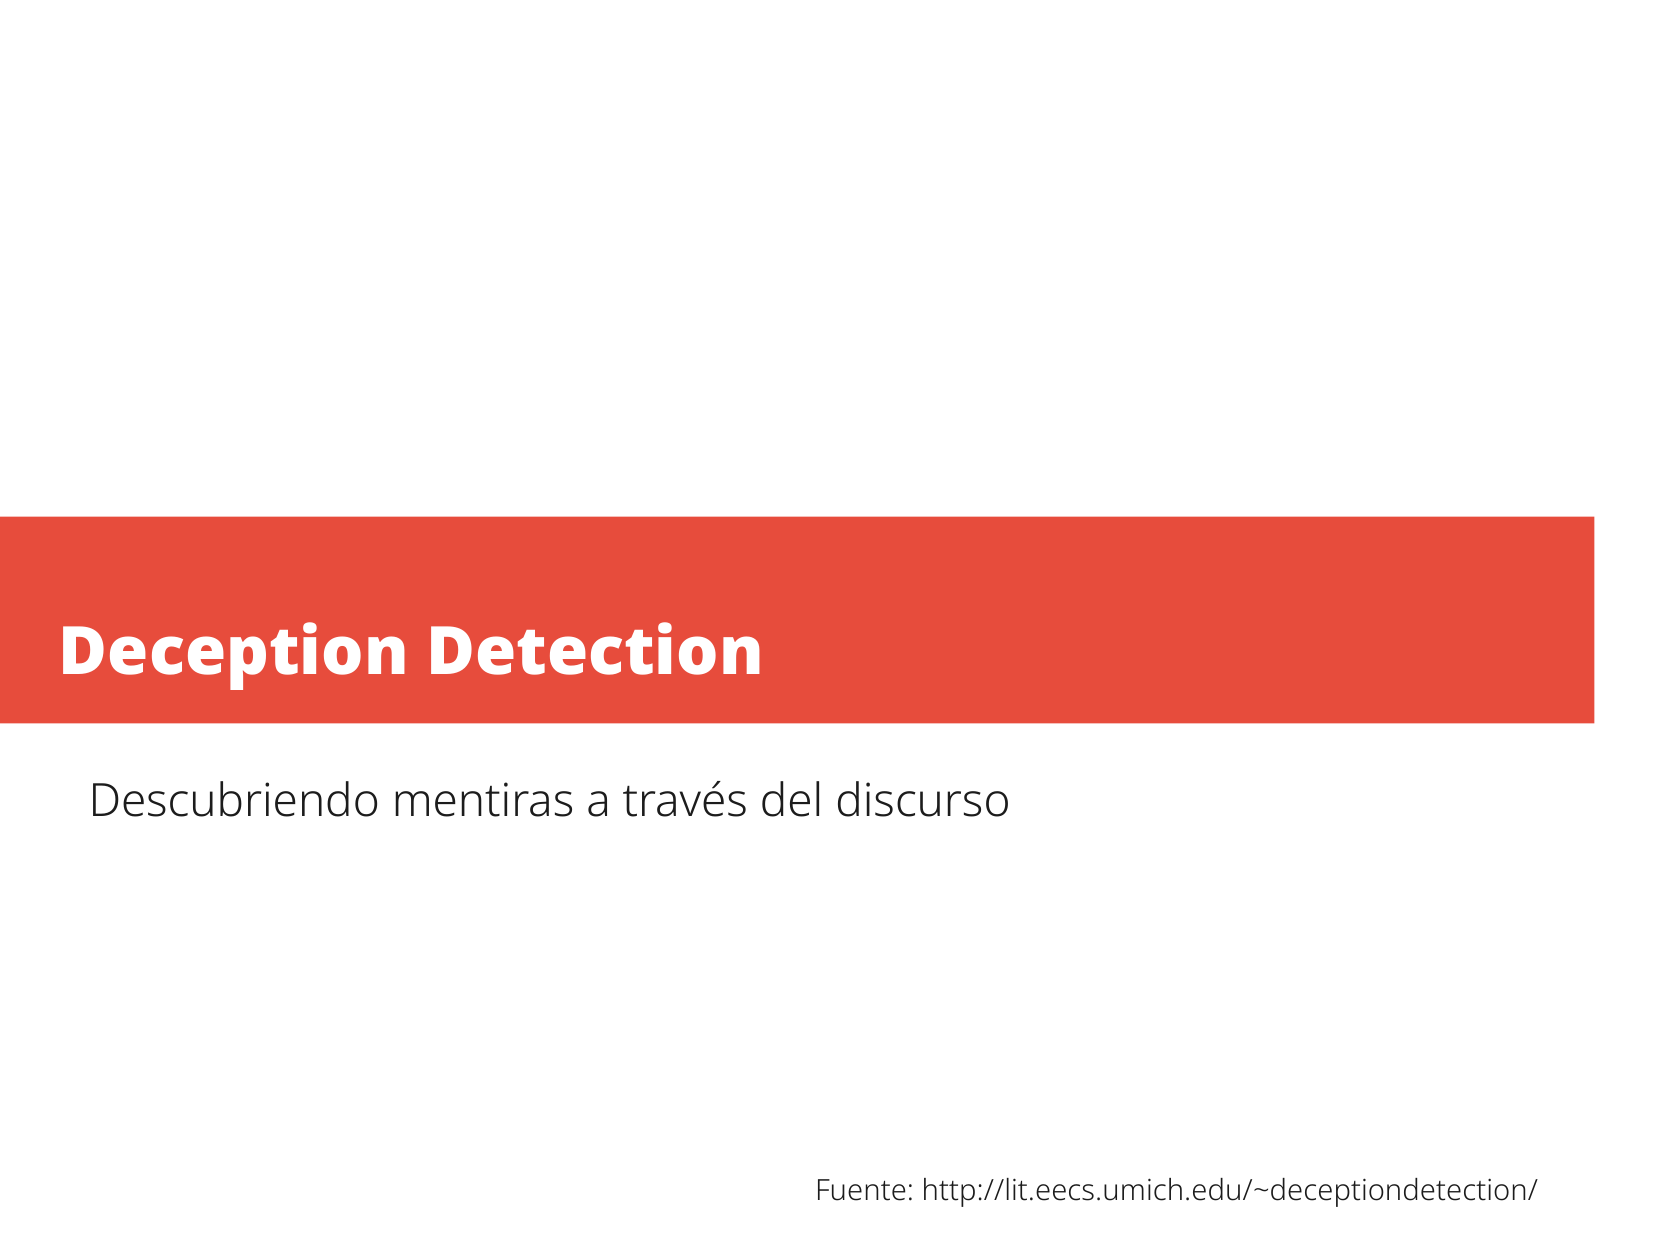

# Deception Detection
Descubriendo mentiras a través del discurso
Fuente: http://lit.eecs.umich.edu/~deceptiondetection/